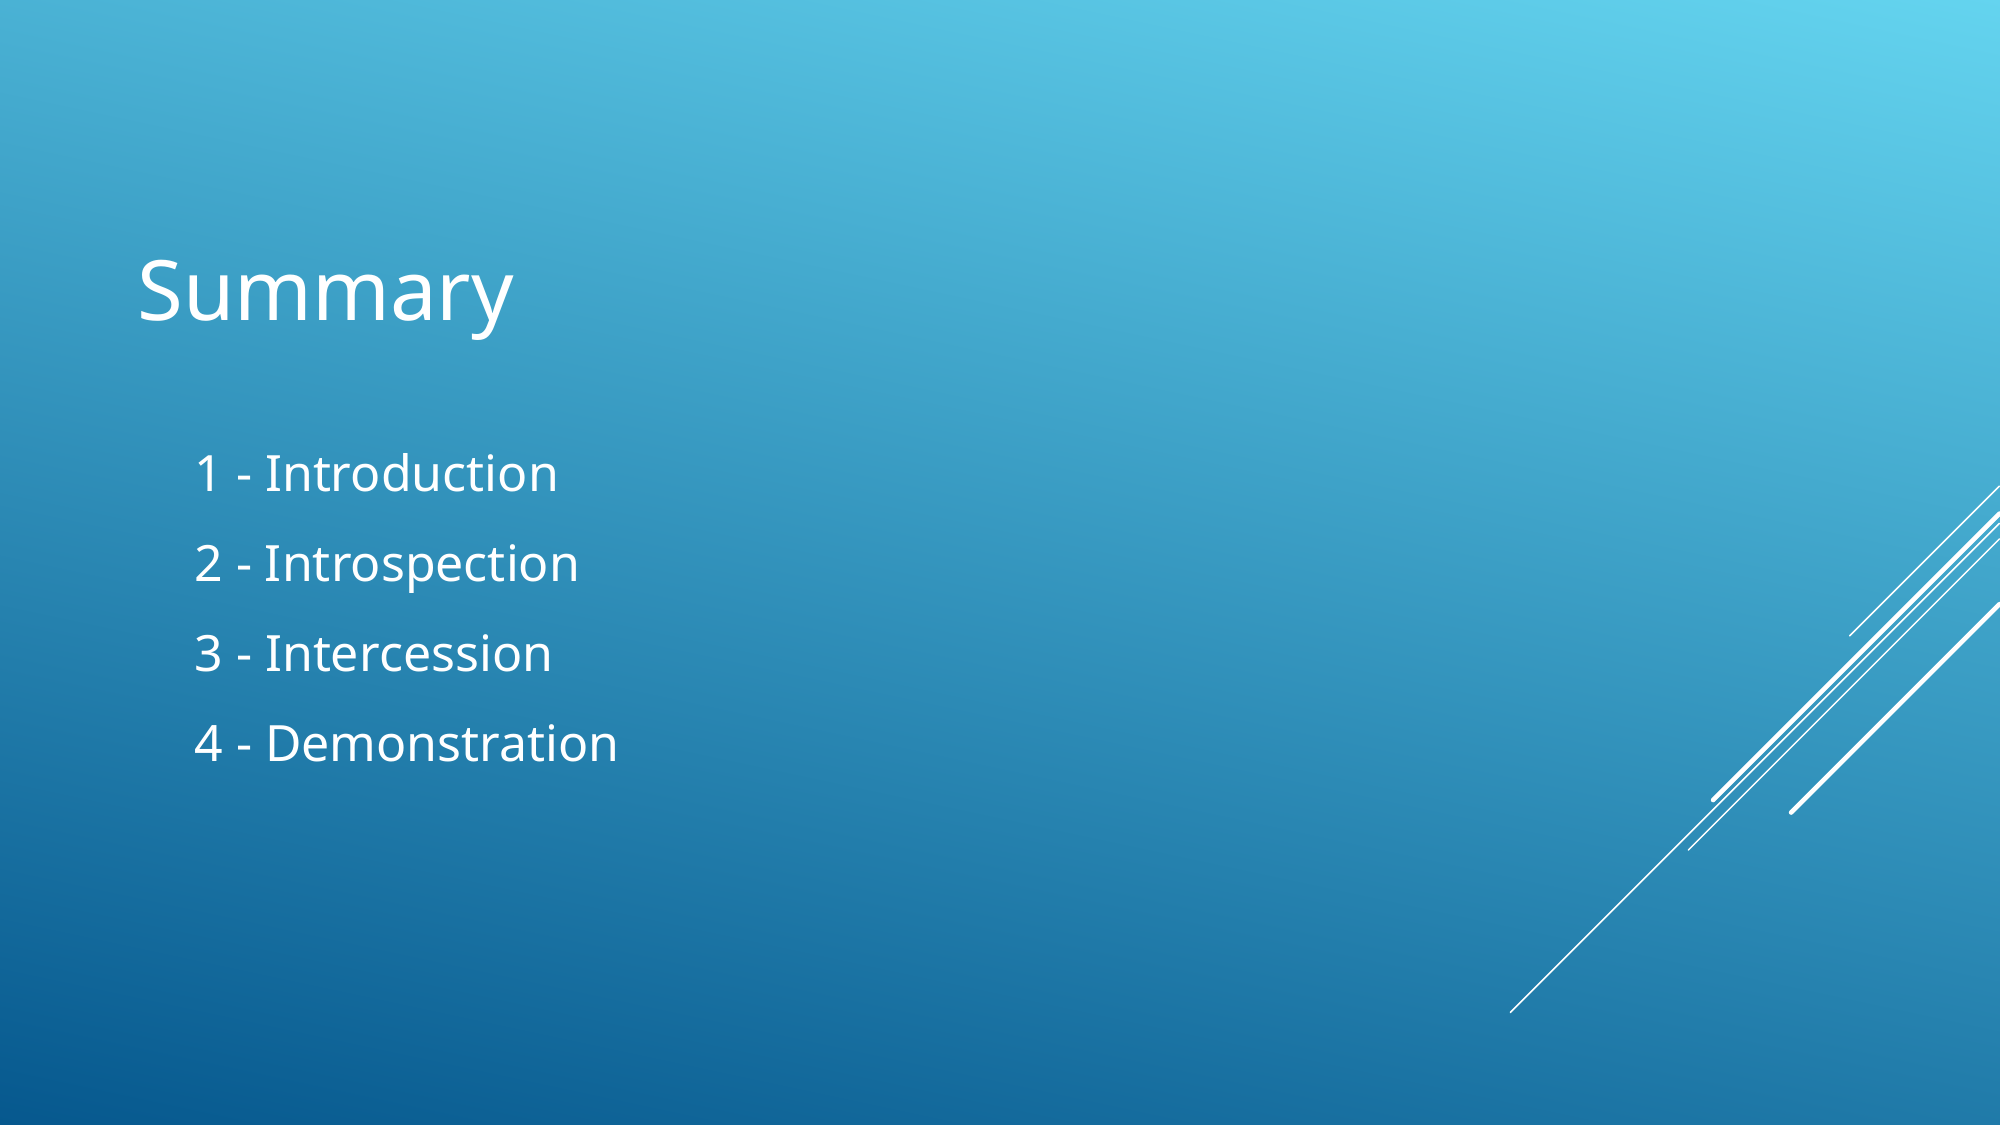

Summary
1 - Introduction
2 - Introspection
3 - Intercession
4 - Demonstration